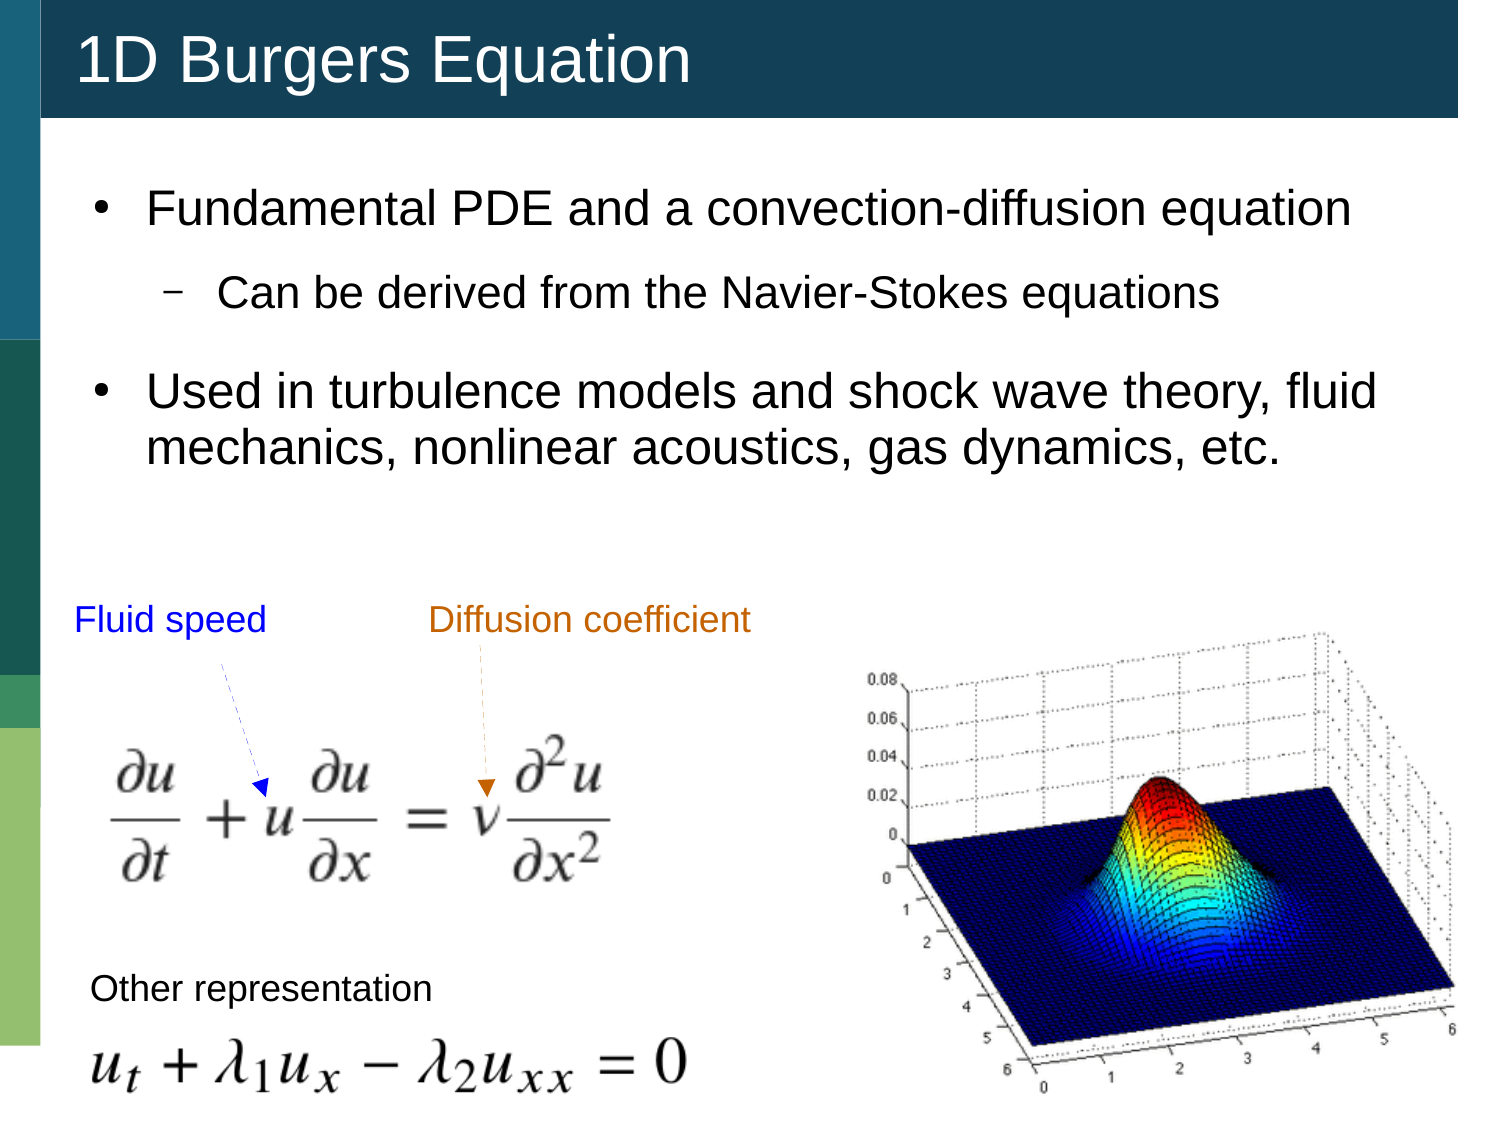

# 1D Burgers Equation
Fundamental PDE and a convection-diffusion equation
Can be derived from the Navier-Stokes equations
Used in turbulence models and shock wave theory, fluid mechanics, nonlinear acoustics, gas dynamics, etc.
Fluid speed
Diffusion coefficient
Other representation